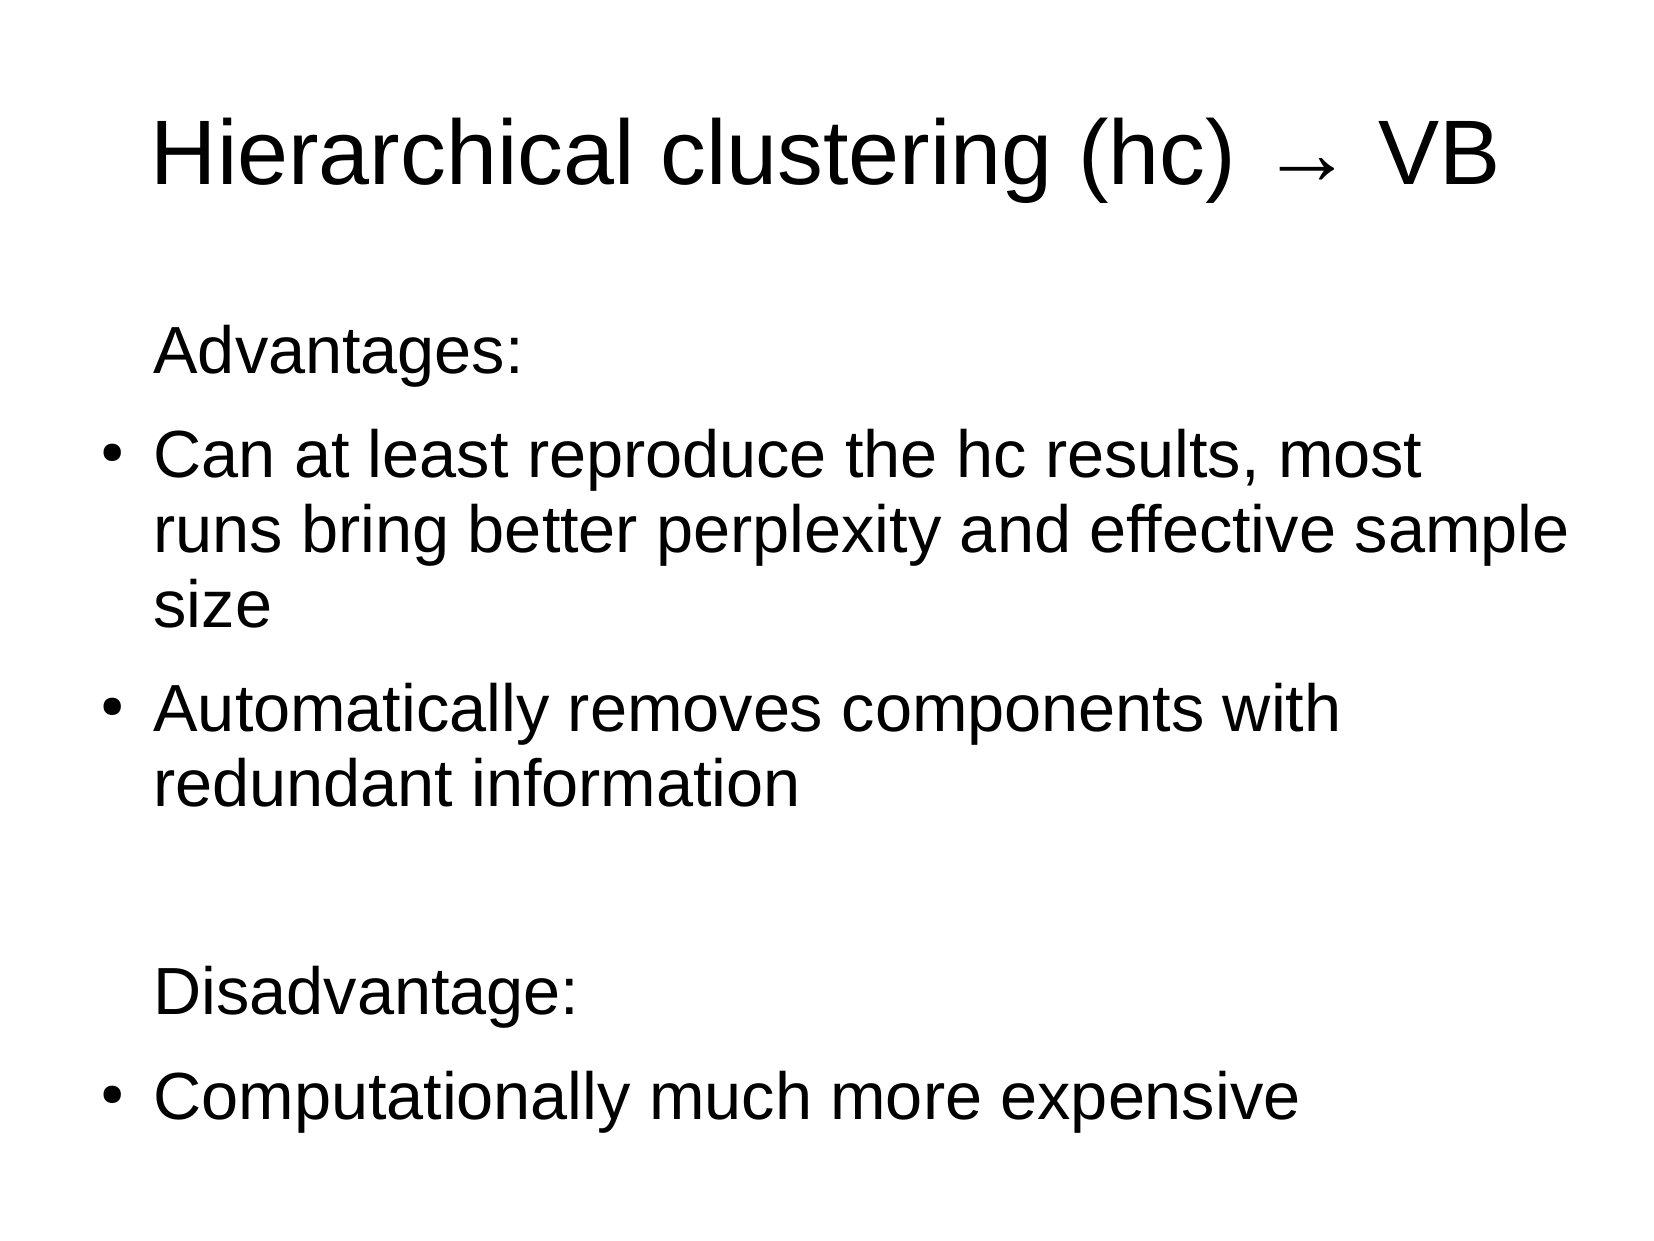

# Hierarchical clustering (hc) → VB
Advantages:
Can at least reproduce the hc results, most runs bring better perplexity and effective sample size
Automatically removes components with redundant information
Disadvantage:
Computationally much more expensive